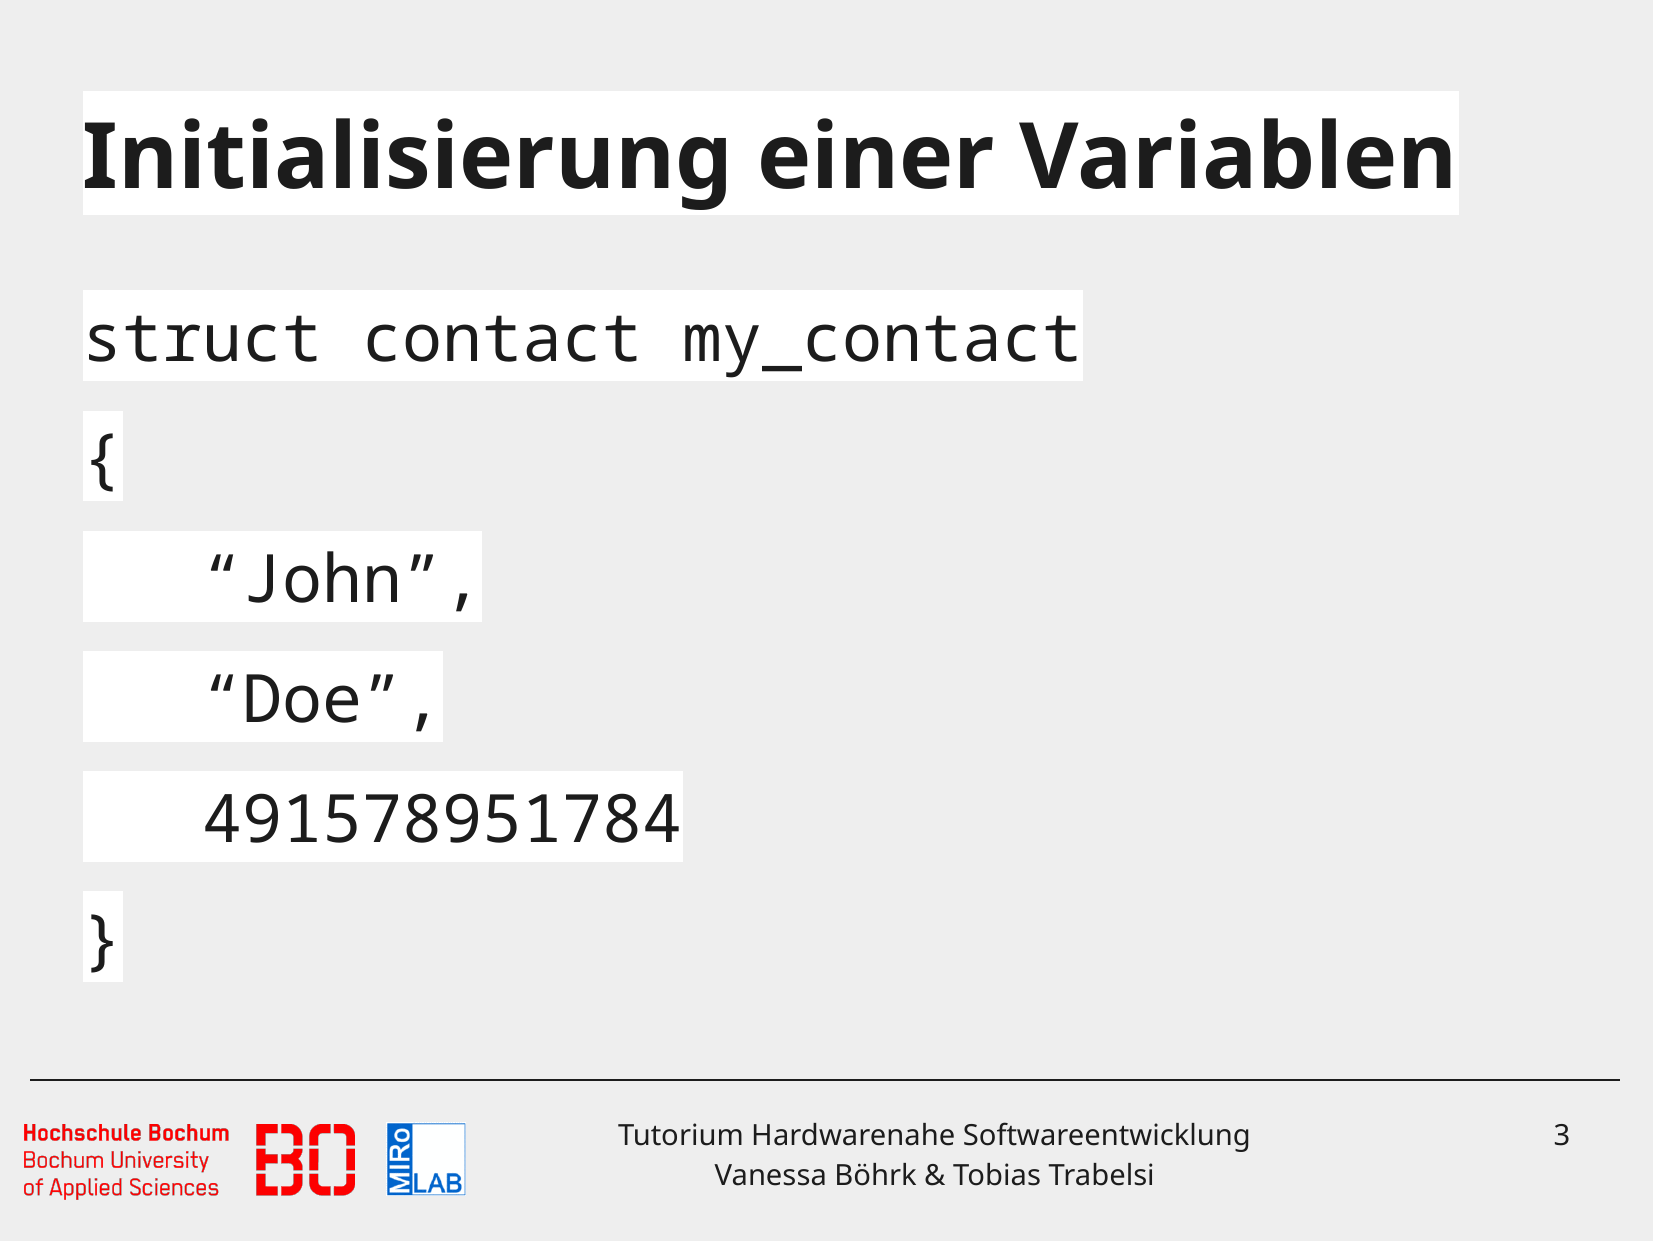

# Initialisierung einer Variablen
struct contact my_contact
{
 “John”,
 “Doe”,
 491578951784
}
Vanessa Böhrk - Tutorium Hardwarenahe Softwareentwicklung
3